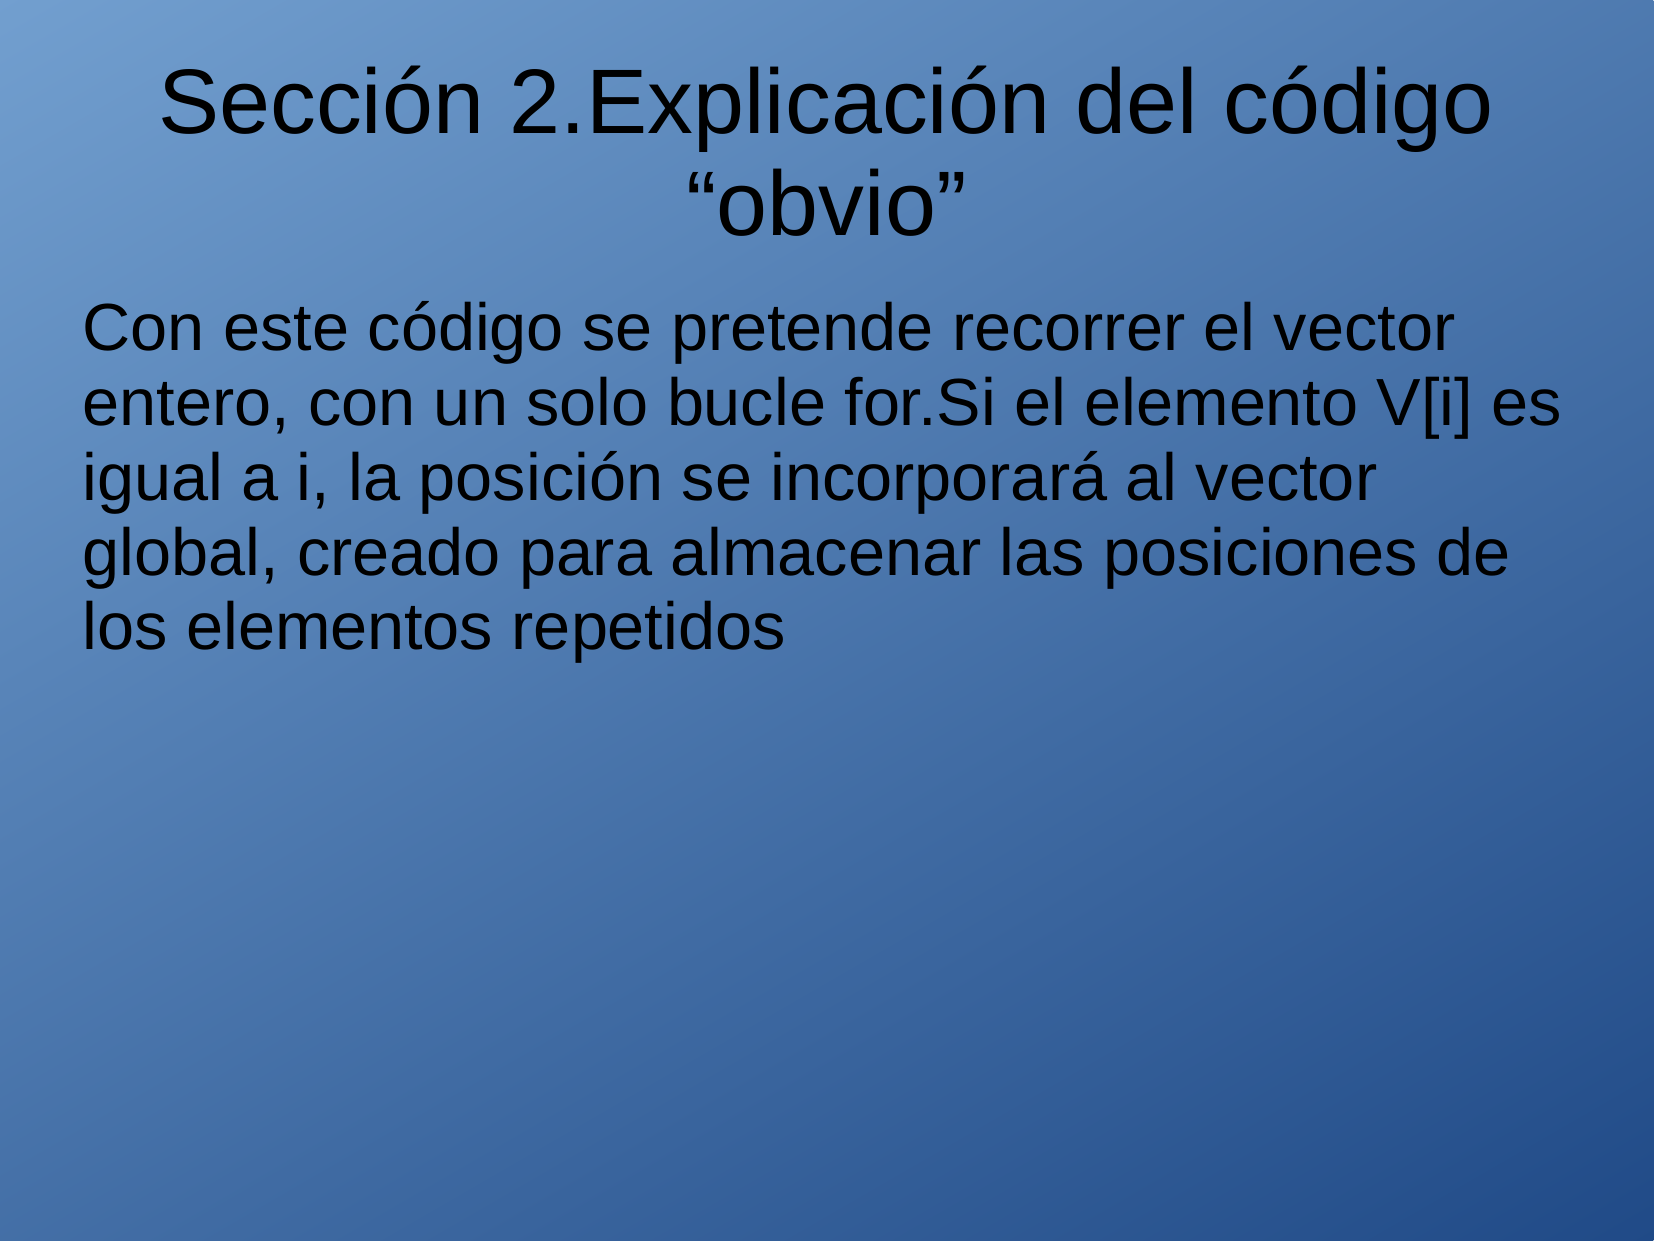

# Sección 2.Explicación del código “obvio”
Con este código se pretende recorrer el vector entero, con un solo bucle for.Si el elemento V[i] es igual a i, la posición se incorporará al vector global, creado para almacenar las posiciones de los elementos repetidos